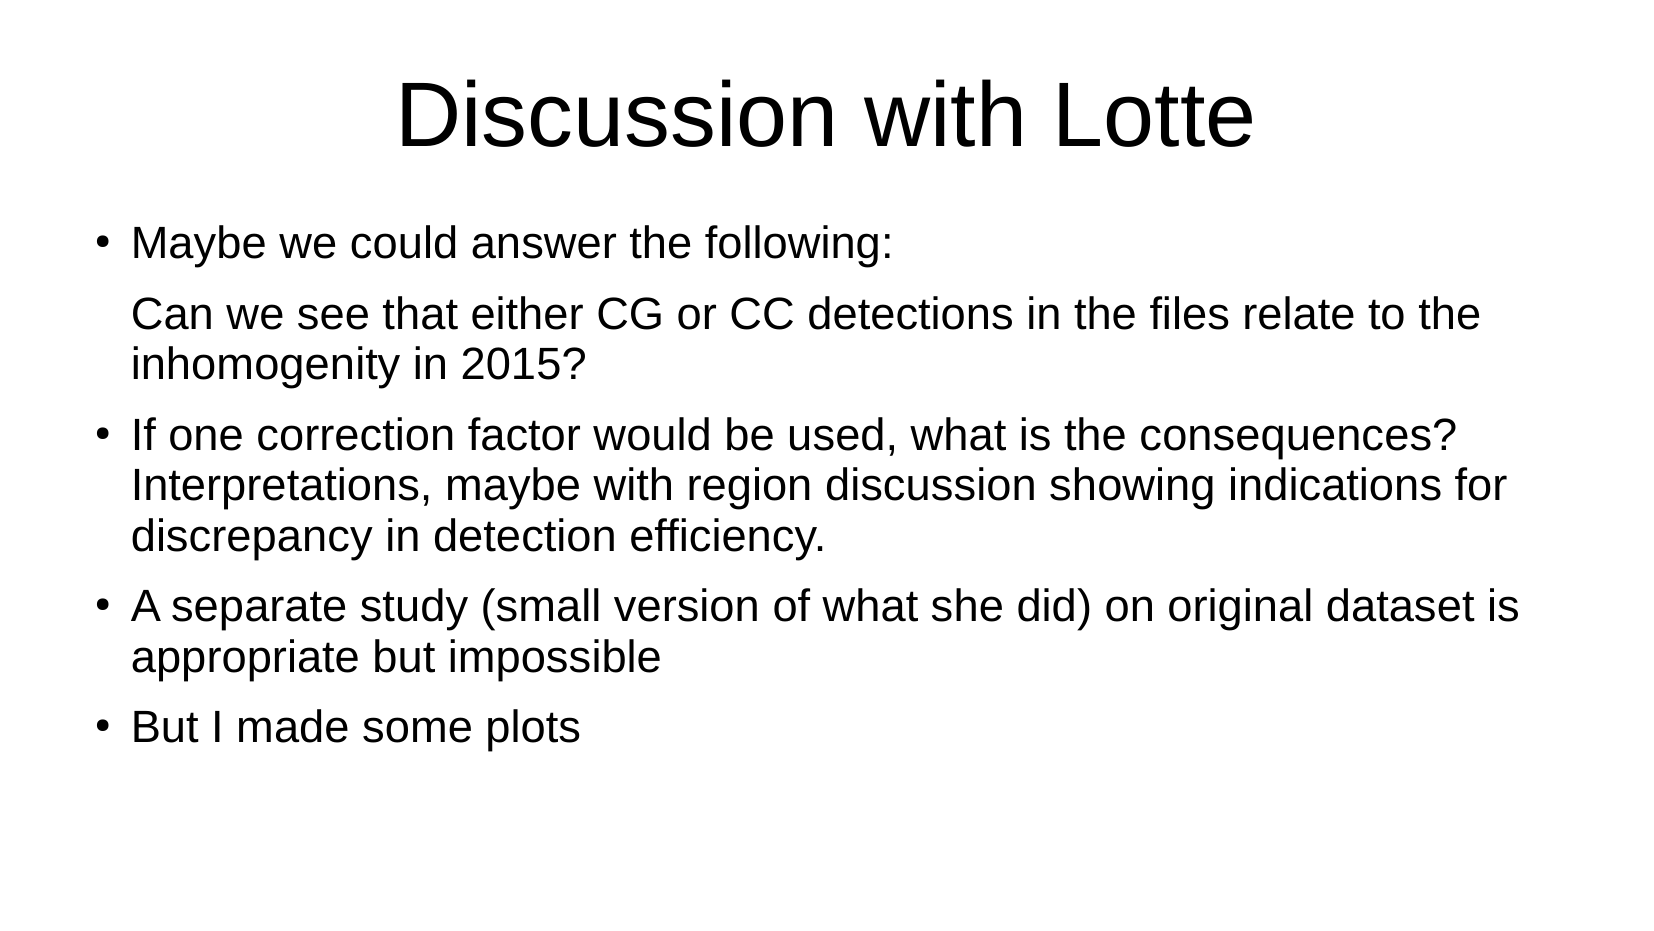

# Discussion with Lotte
Maybe we could answer the following:
Can we see that either CG or CC detections in the files relate to the inhomogenity in 2015?
If one correction factor would be used, what is the consequences? Interpretations, maybe with region discussion showing indications for discrepancy in detection efficiency.
A separate study (small version of what she did) on original dataset is appropriate but impossible
But I made some plots